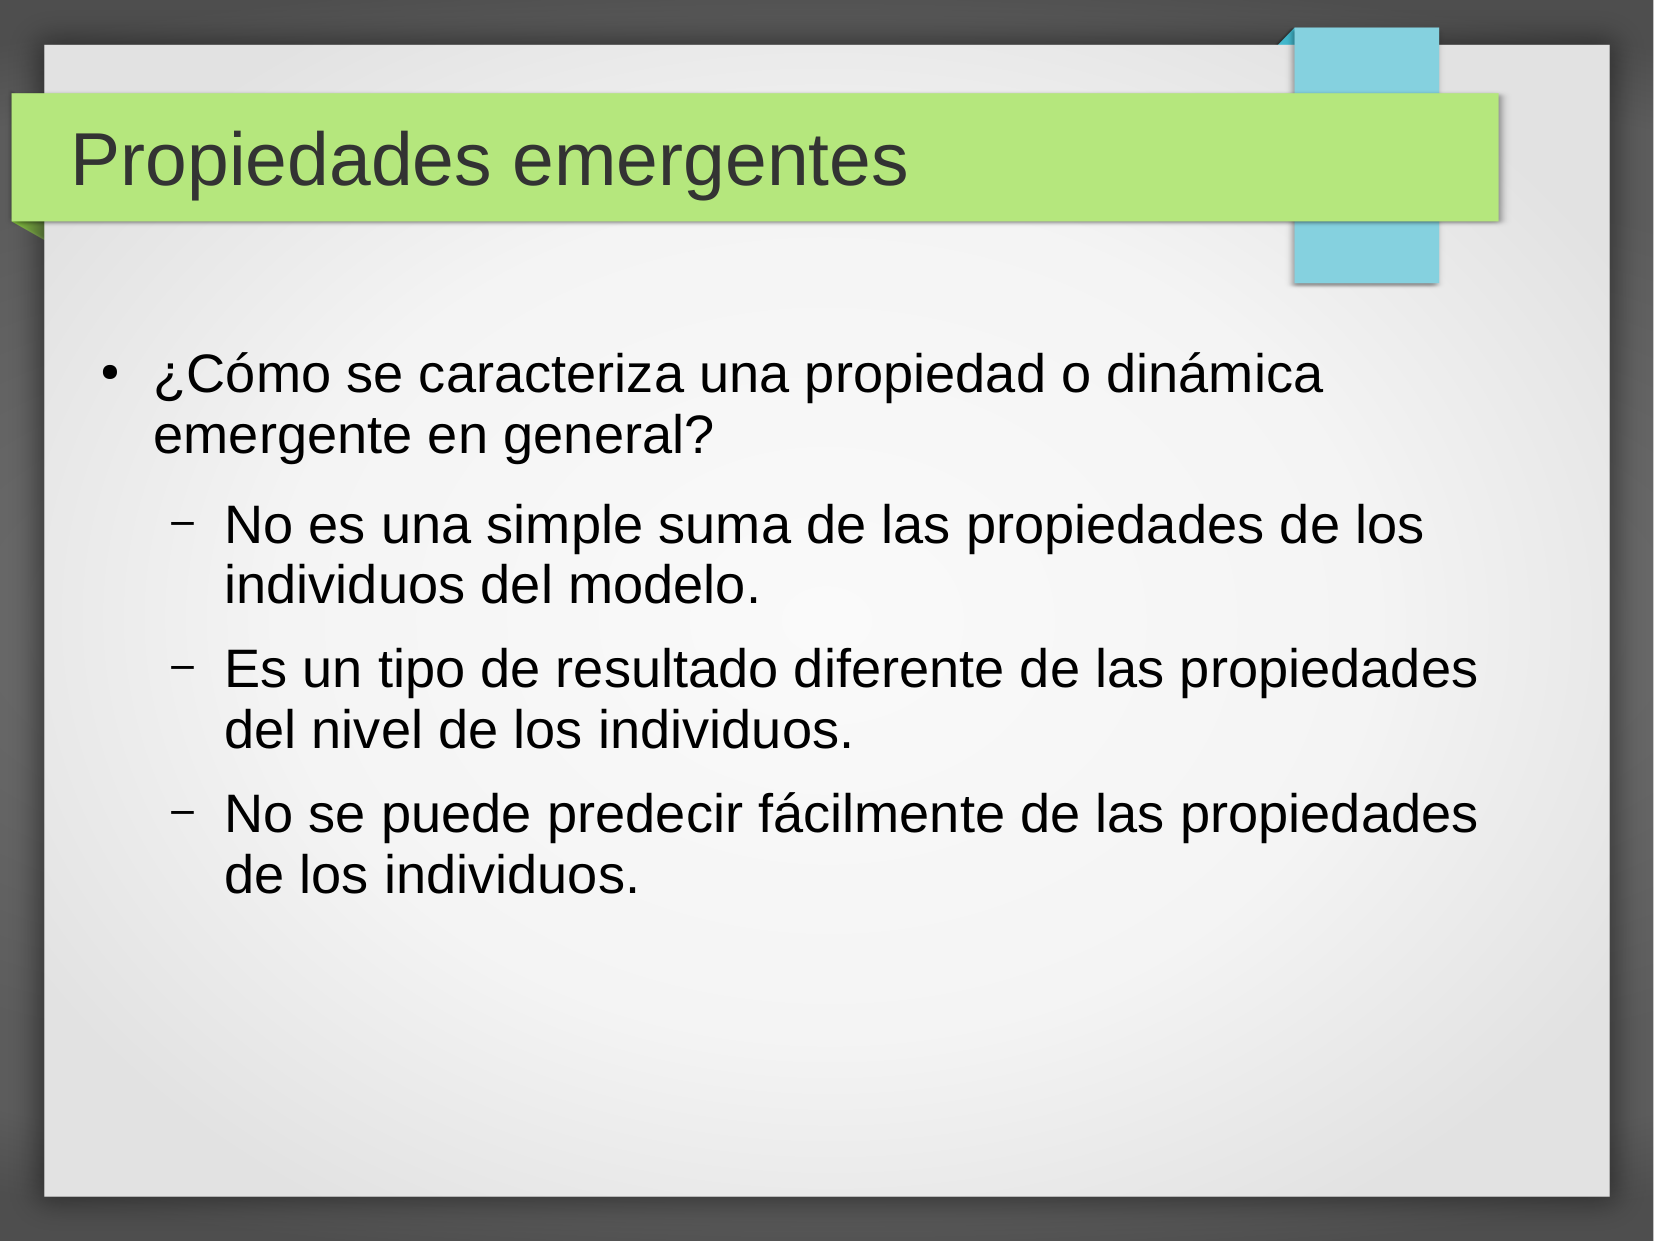

# Propiedades emergentes
¿Cómo se caracteriza una propiedad o dinámica emergente en general?
No es una simple suma de las propiedades de los individuos del modelo.
Es un tipo de resultado diferente de las propiedades del nivel de los individuos.
No se puede predecir fácilmente de las propiedades de los individuos.